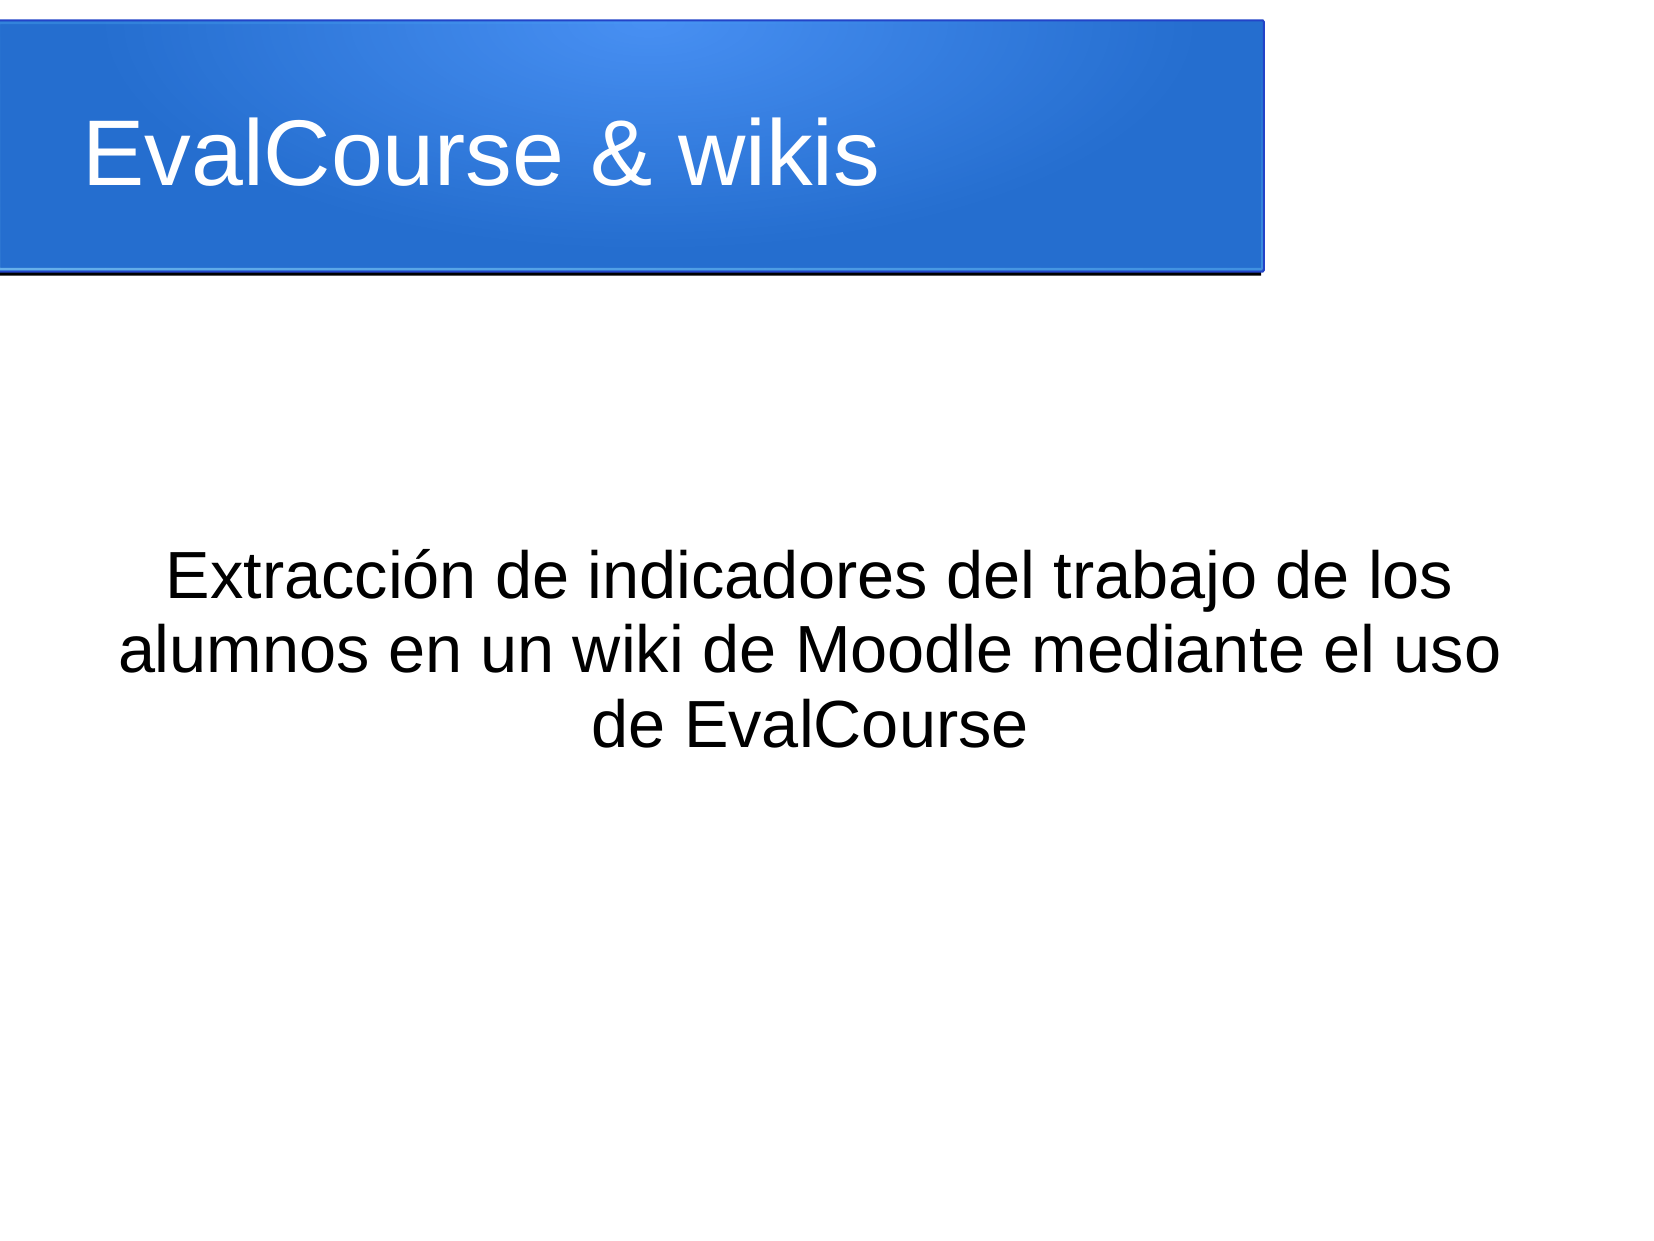

# EvalCourse & wikis
Extracción de indicadores del trabajo de los alumnos en un wiki de Moodle mediante el uso de EvalCourse